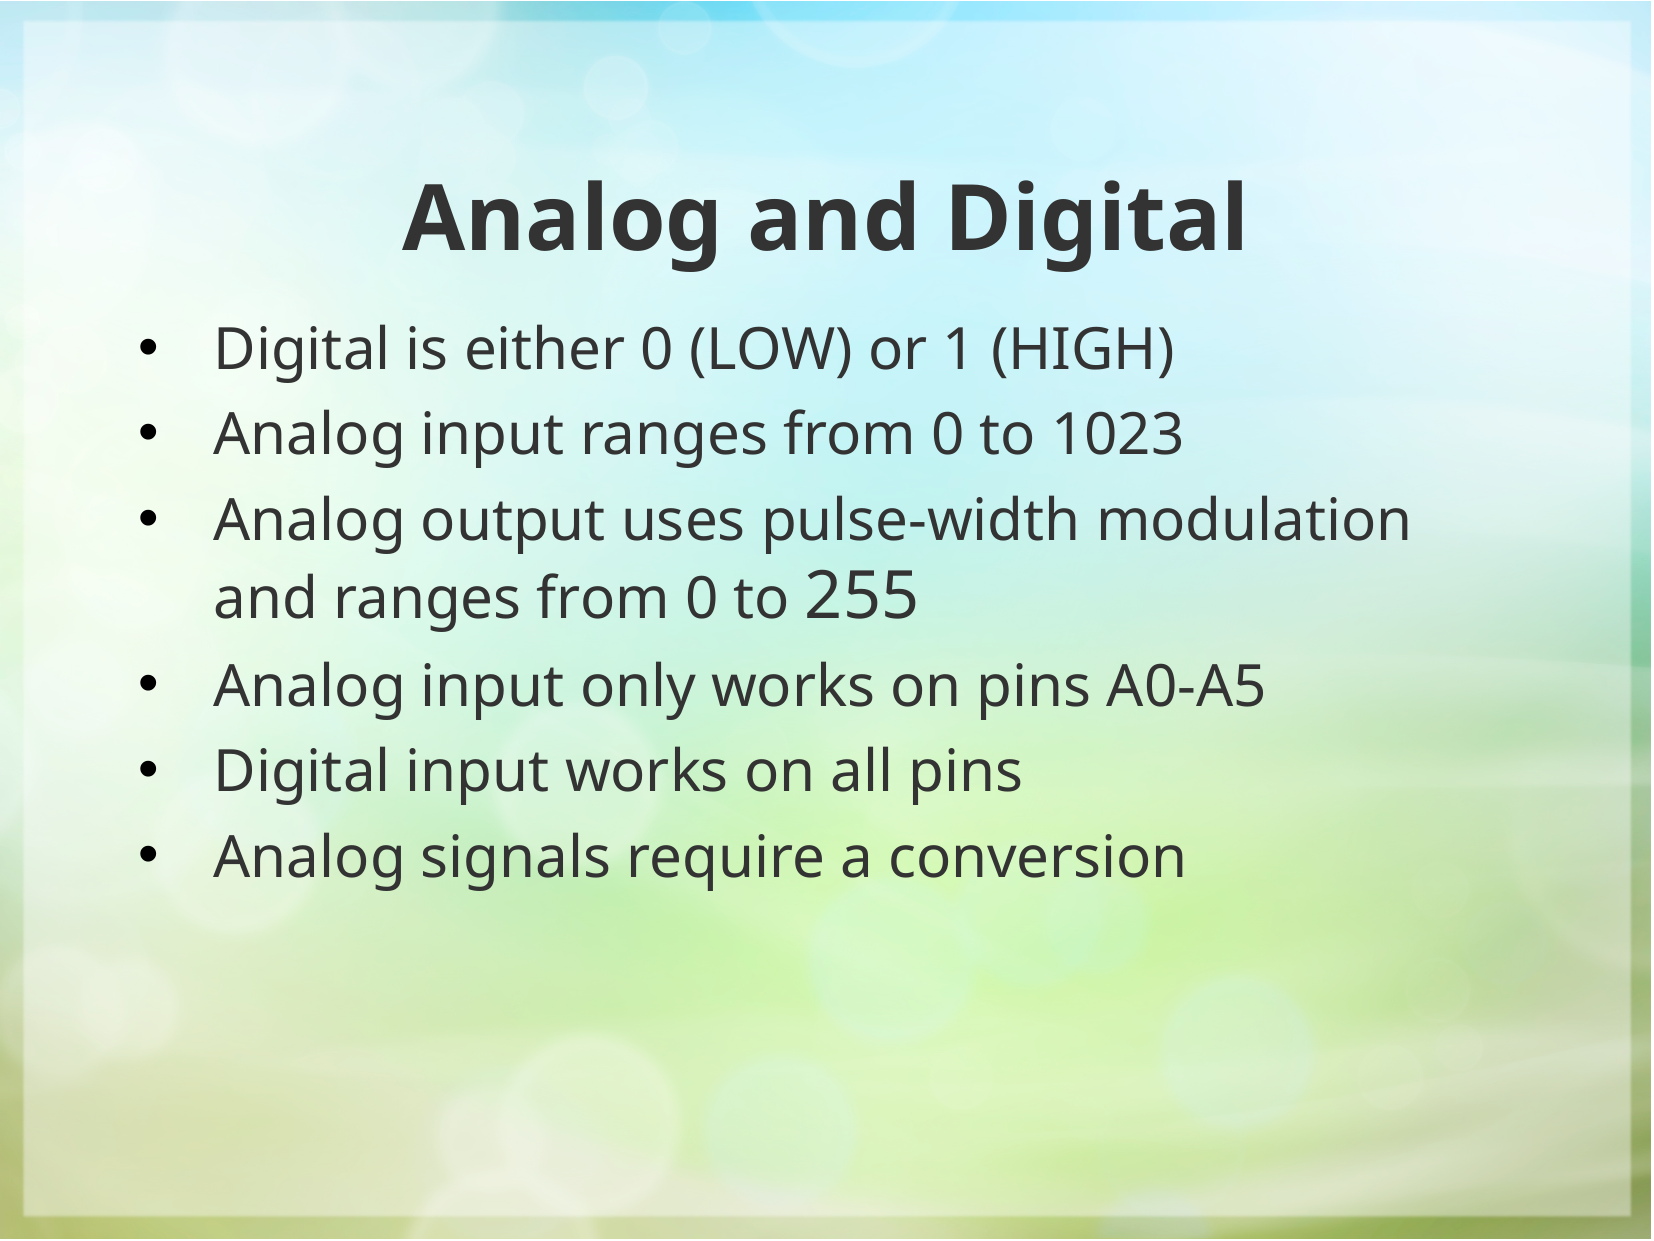

# Analog and Digital
Digital is either 0 (LOW) or 1 (HIGH)
Analog input ranges from 0 to 1023
Analog output uses pulse-width modulation and ranges from 0 to 255
Analog input only works on pins A0-A5
Digital input works on all pins
Analog signals require a conversion